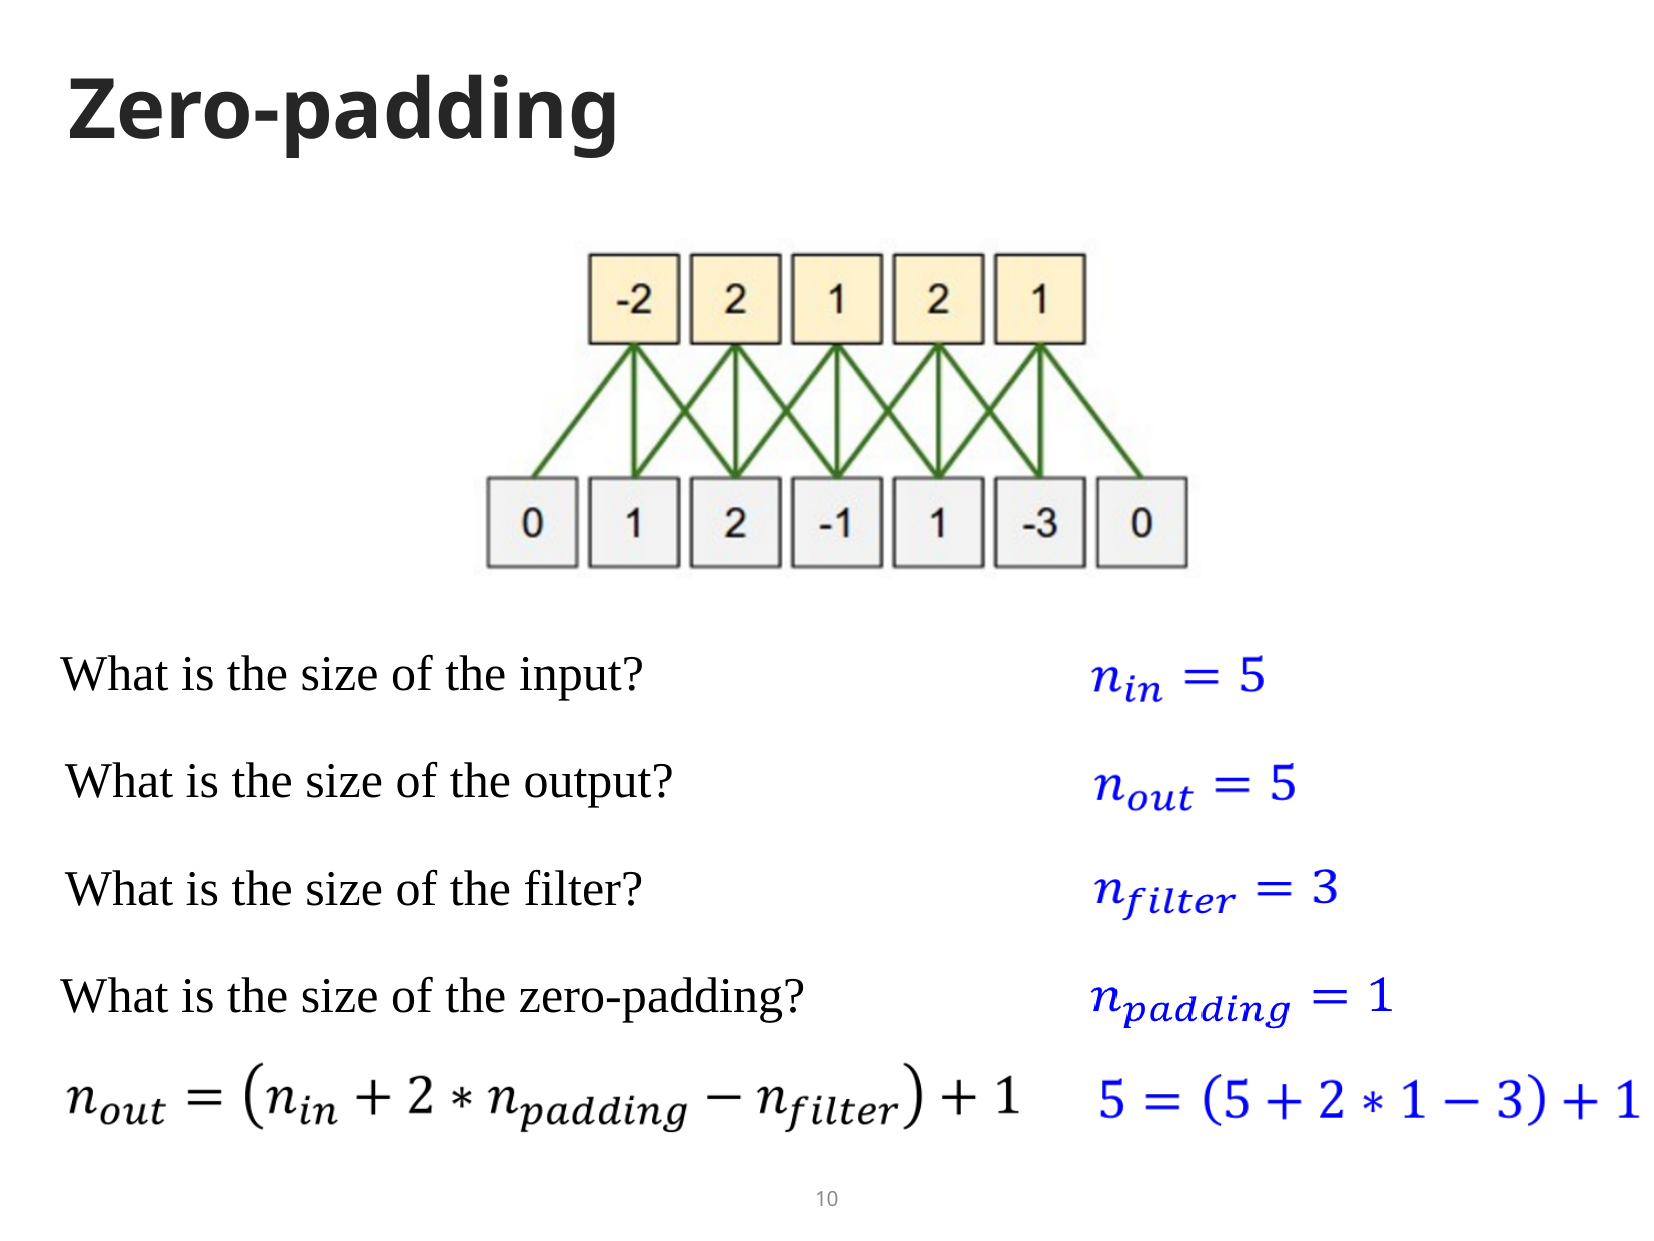

# Zero-padding
What is the size of the input?
What is the size of the output?
What is the size of the filter?
What is the size of the zero-padding?